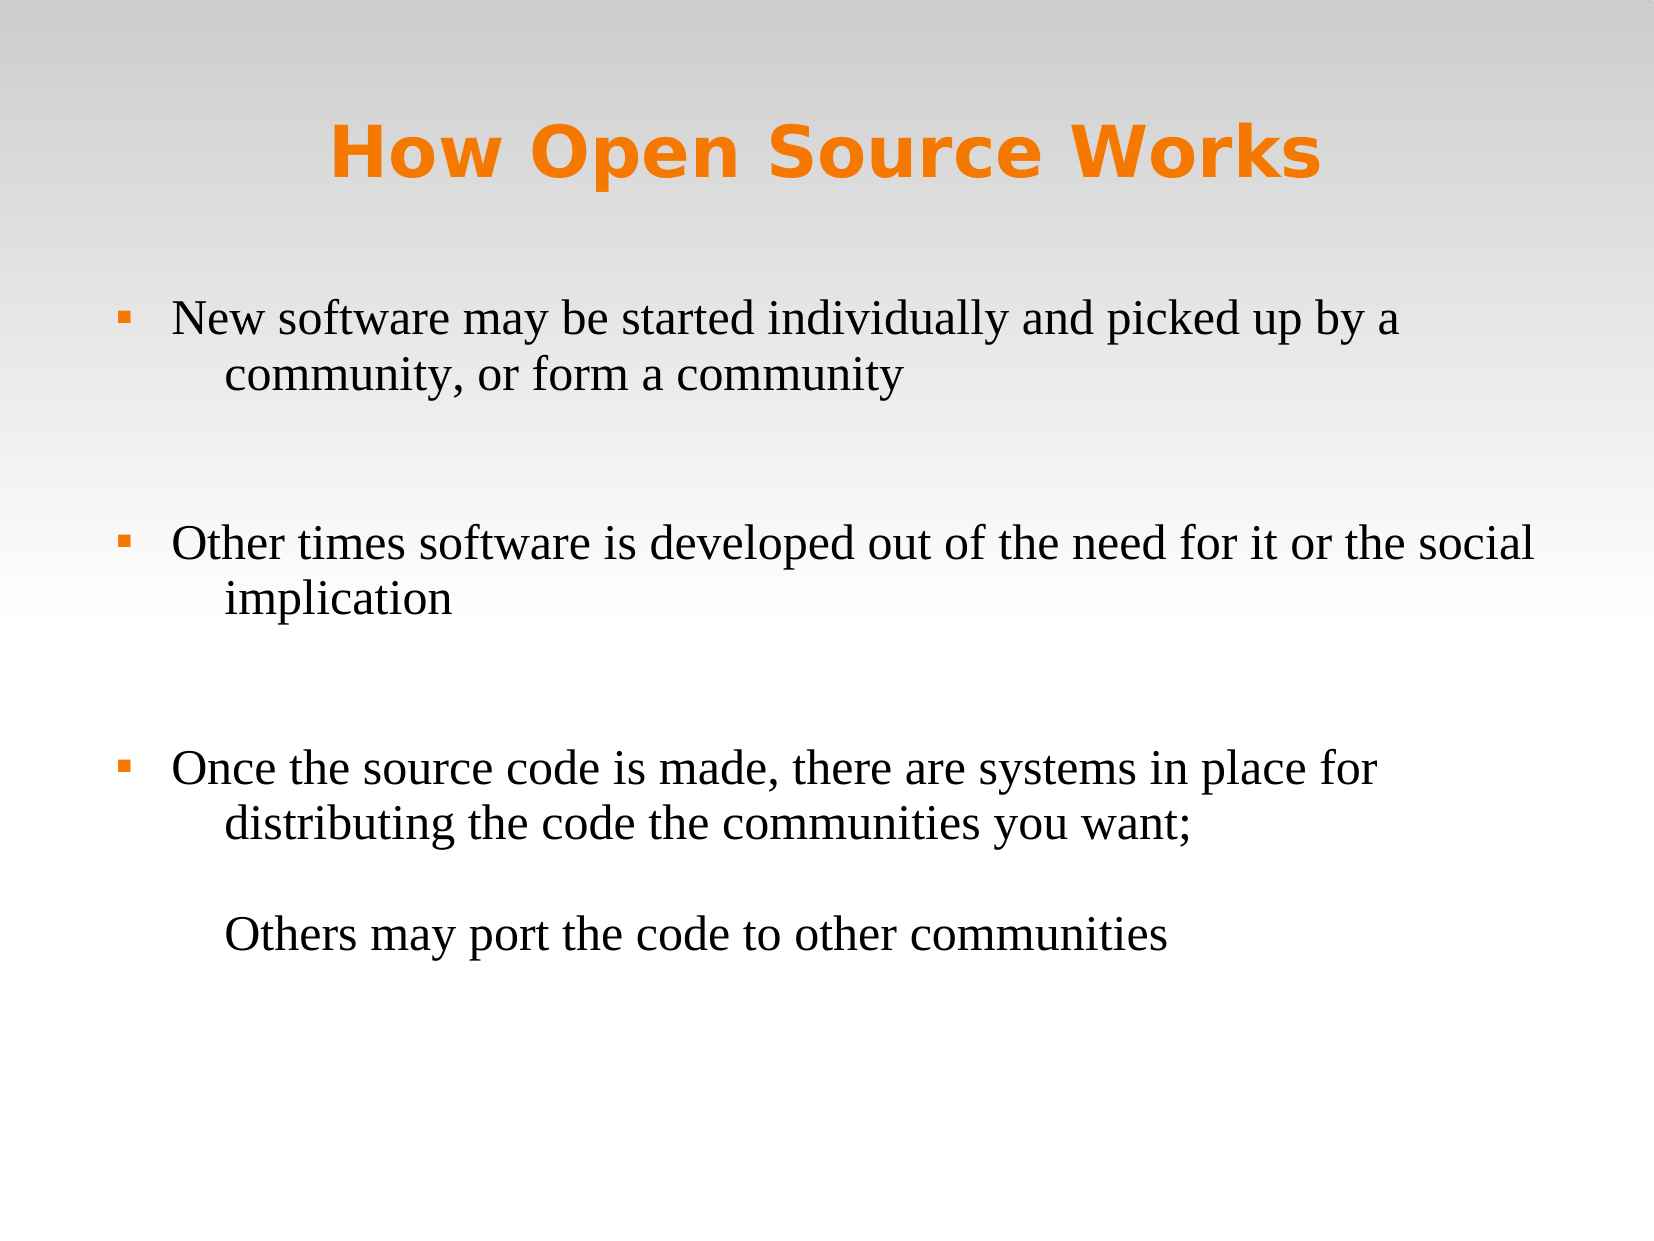

# How Open Source Works
New software may be started individually and picked up by a community, or form a community
Other times software is developed out of the need for it or the social implication
Once the source code is made, there are systems in place for distributing the code the communities you want;
Others may port the code to other communities